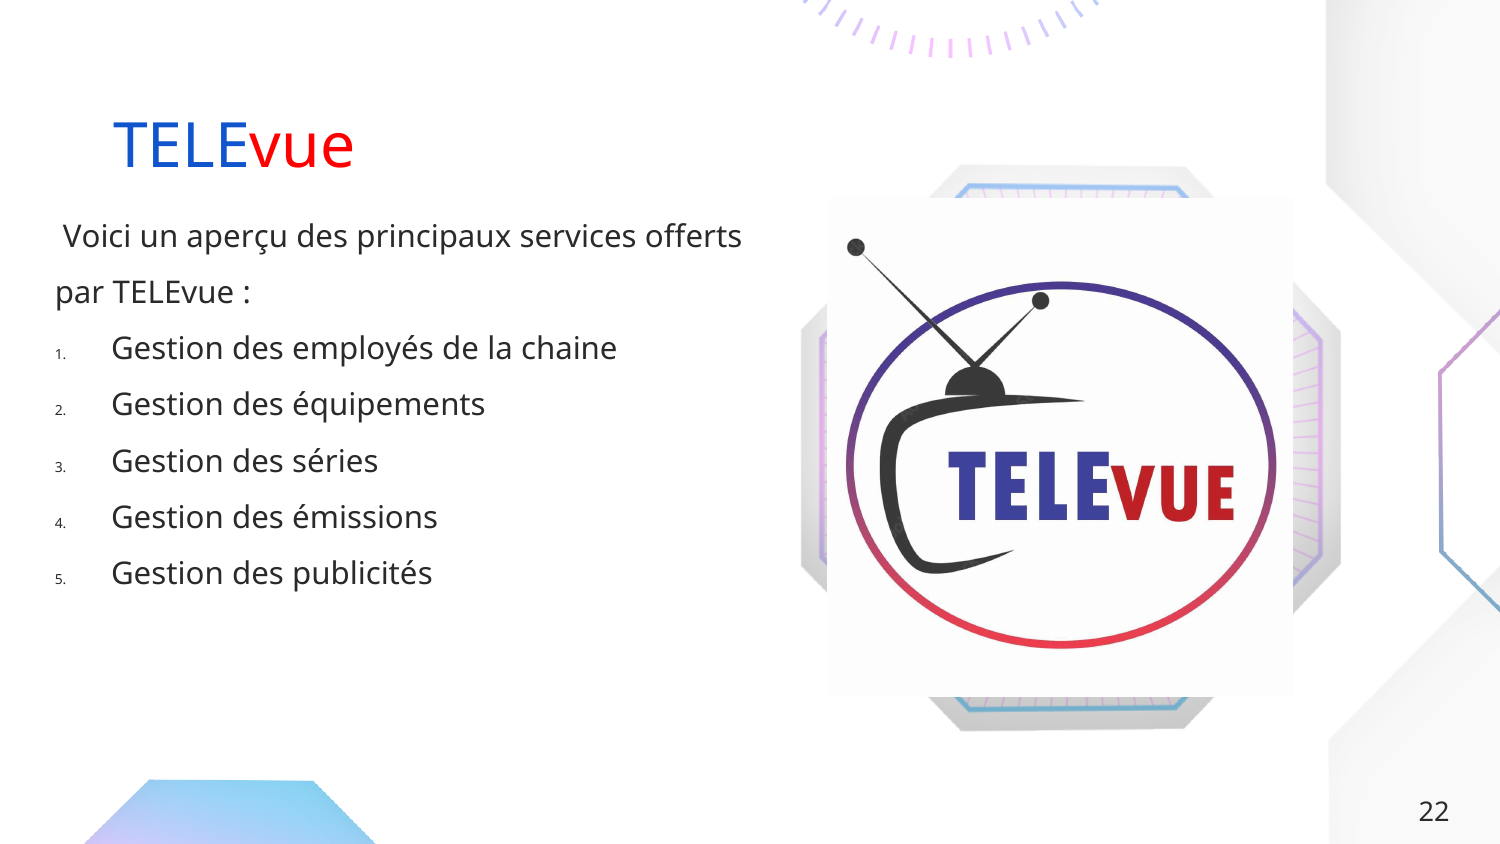

TELEvue
# Voici un aperçu des principaux services offerts par TELEvue :
Gestion des employés de la chaine
Gestion des équipements
Gestion des séries
Gestion des émissions
Gestion des publicités